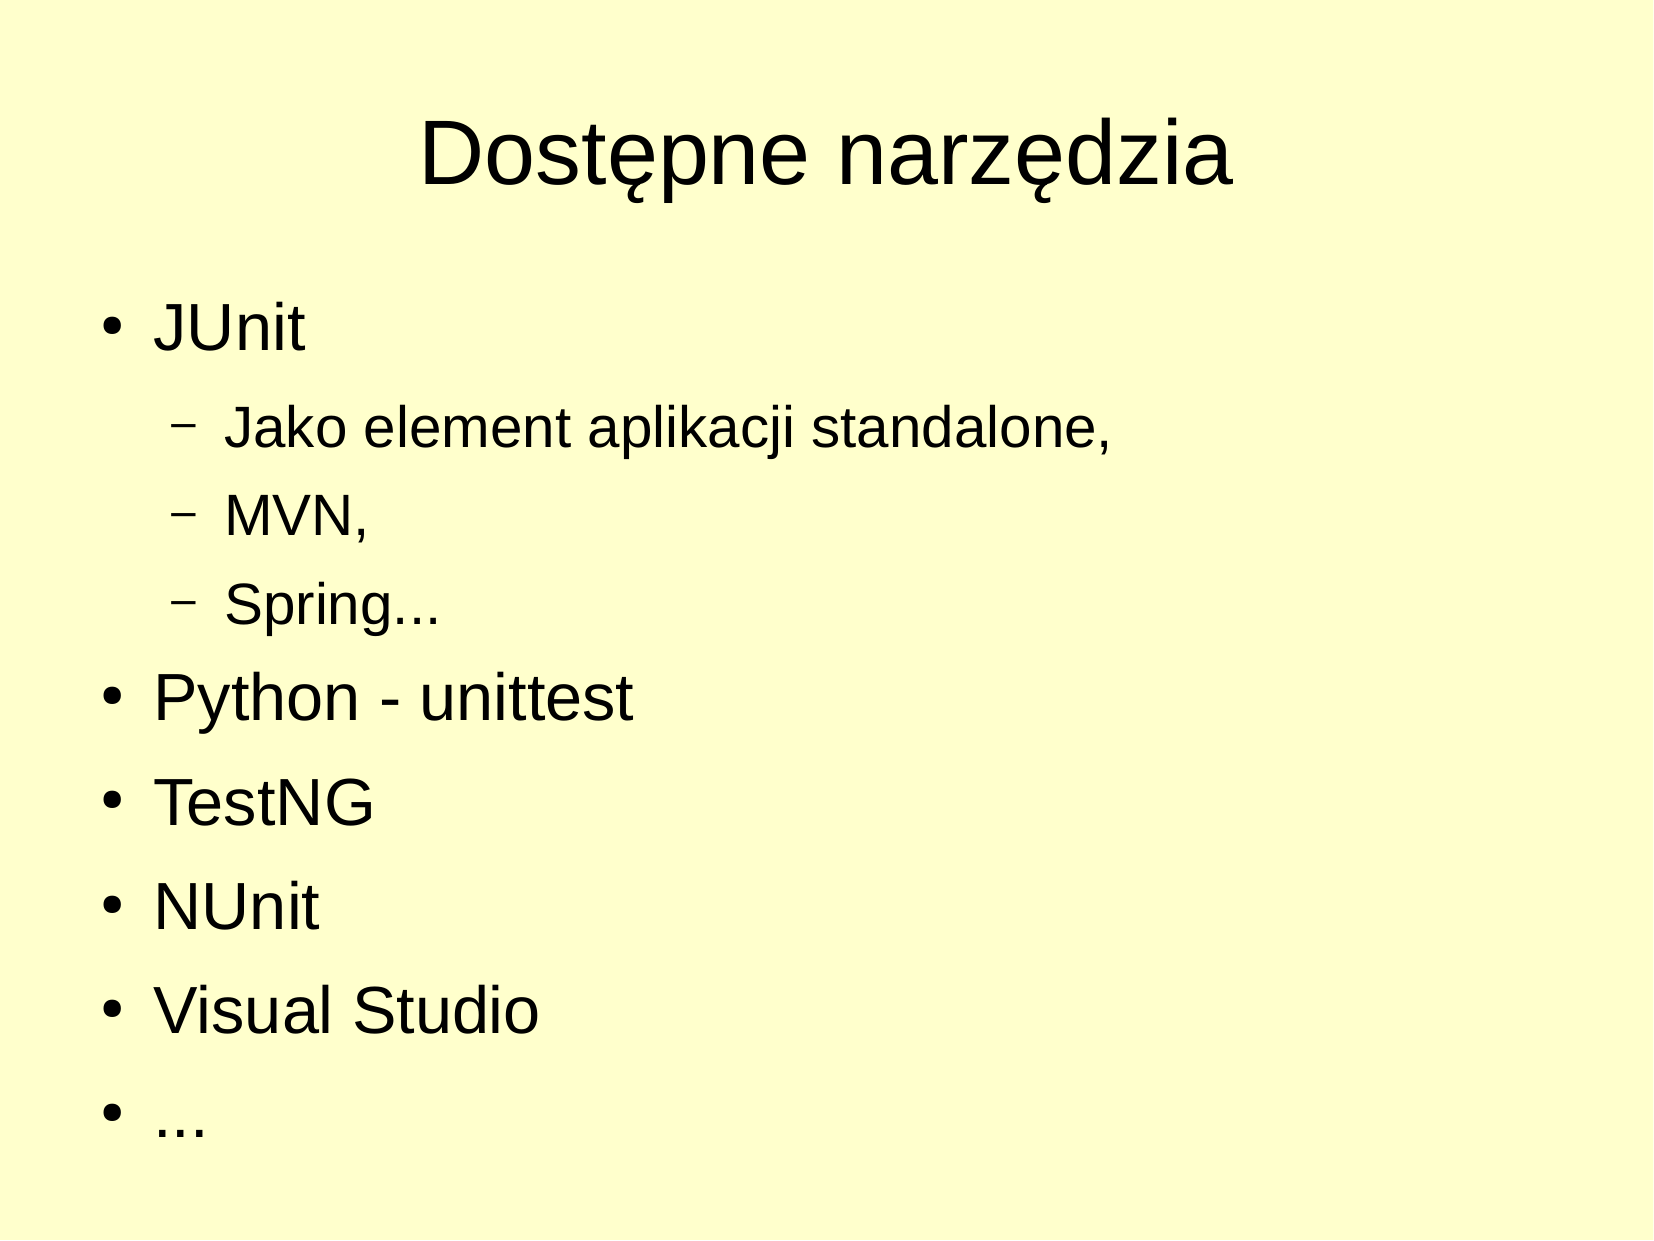

# Dostępne narzędzia
JUnit
Jako element aplikacji standalone,
MVN,
Spring...
Python - unittest
TestNG
NUnit
Visual Studio
...